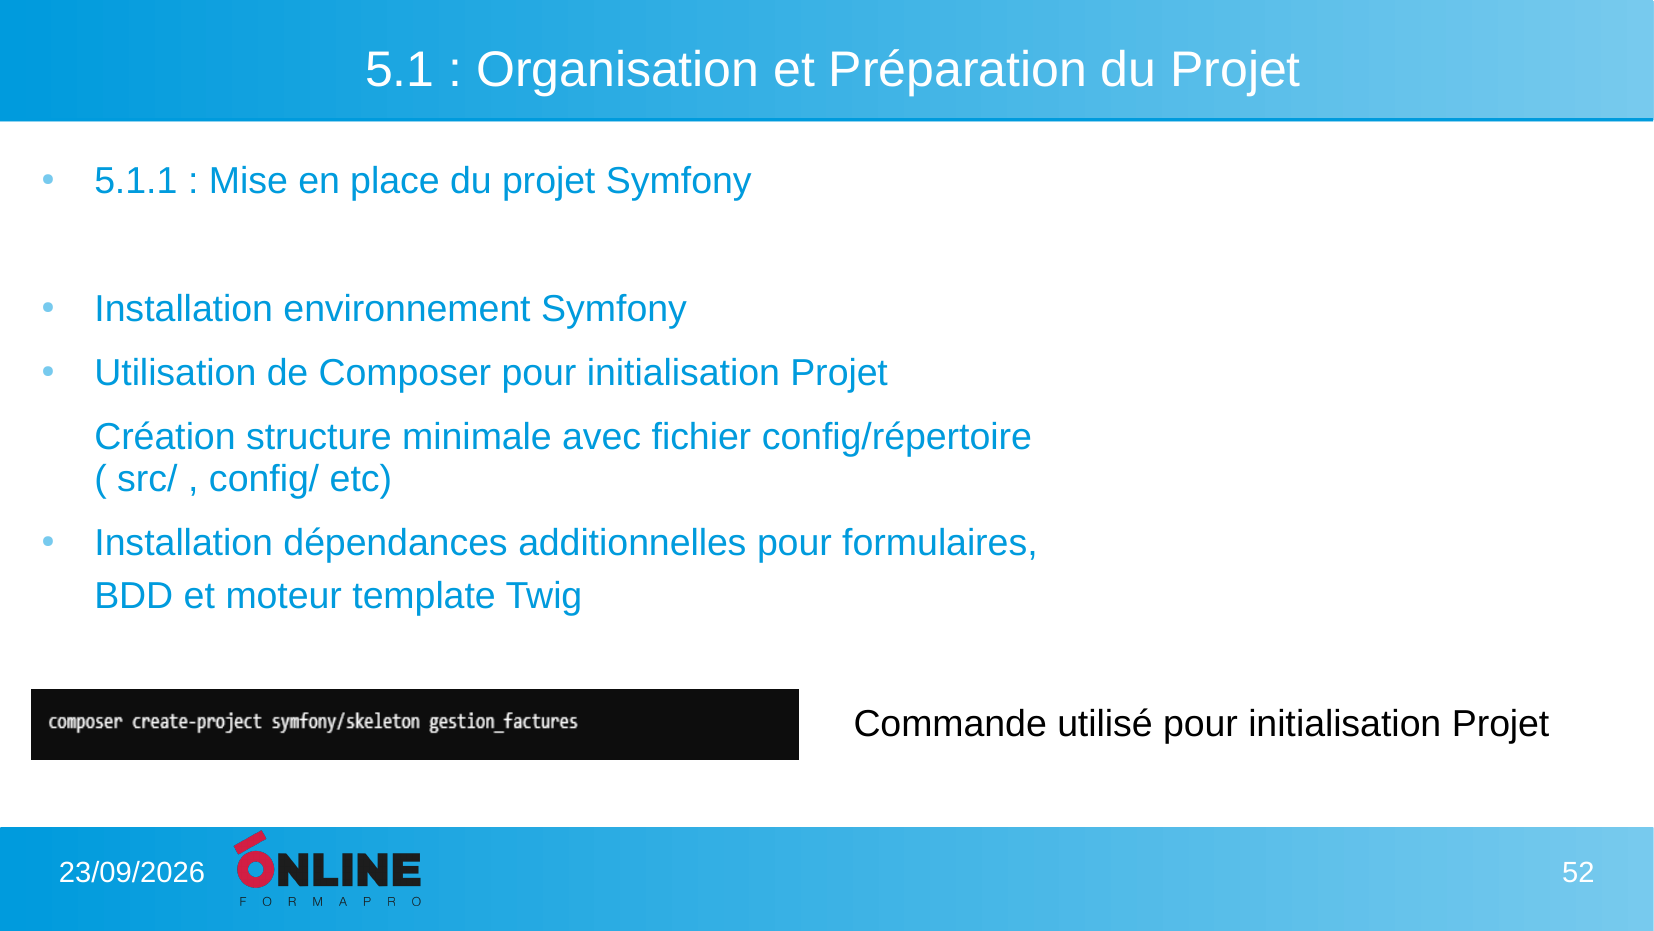

# 5.1 : Organisation et Préparation du Projet
5.1.1 : Mise en place du projet Symfony
Installation environnement Symfony
Utilisation de Composer pour initialisation Projet
Création structure minimale avec fichier config/répertoire ( src/ , config/ etc)
Installation dépendances additionnelles pour formulaires, BDD et moteur template Twig
Commande utilisé pour initialisation Projet
52